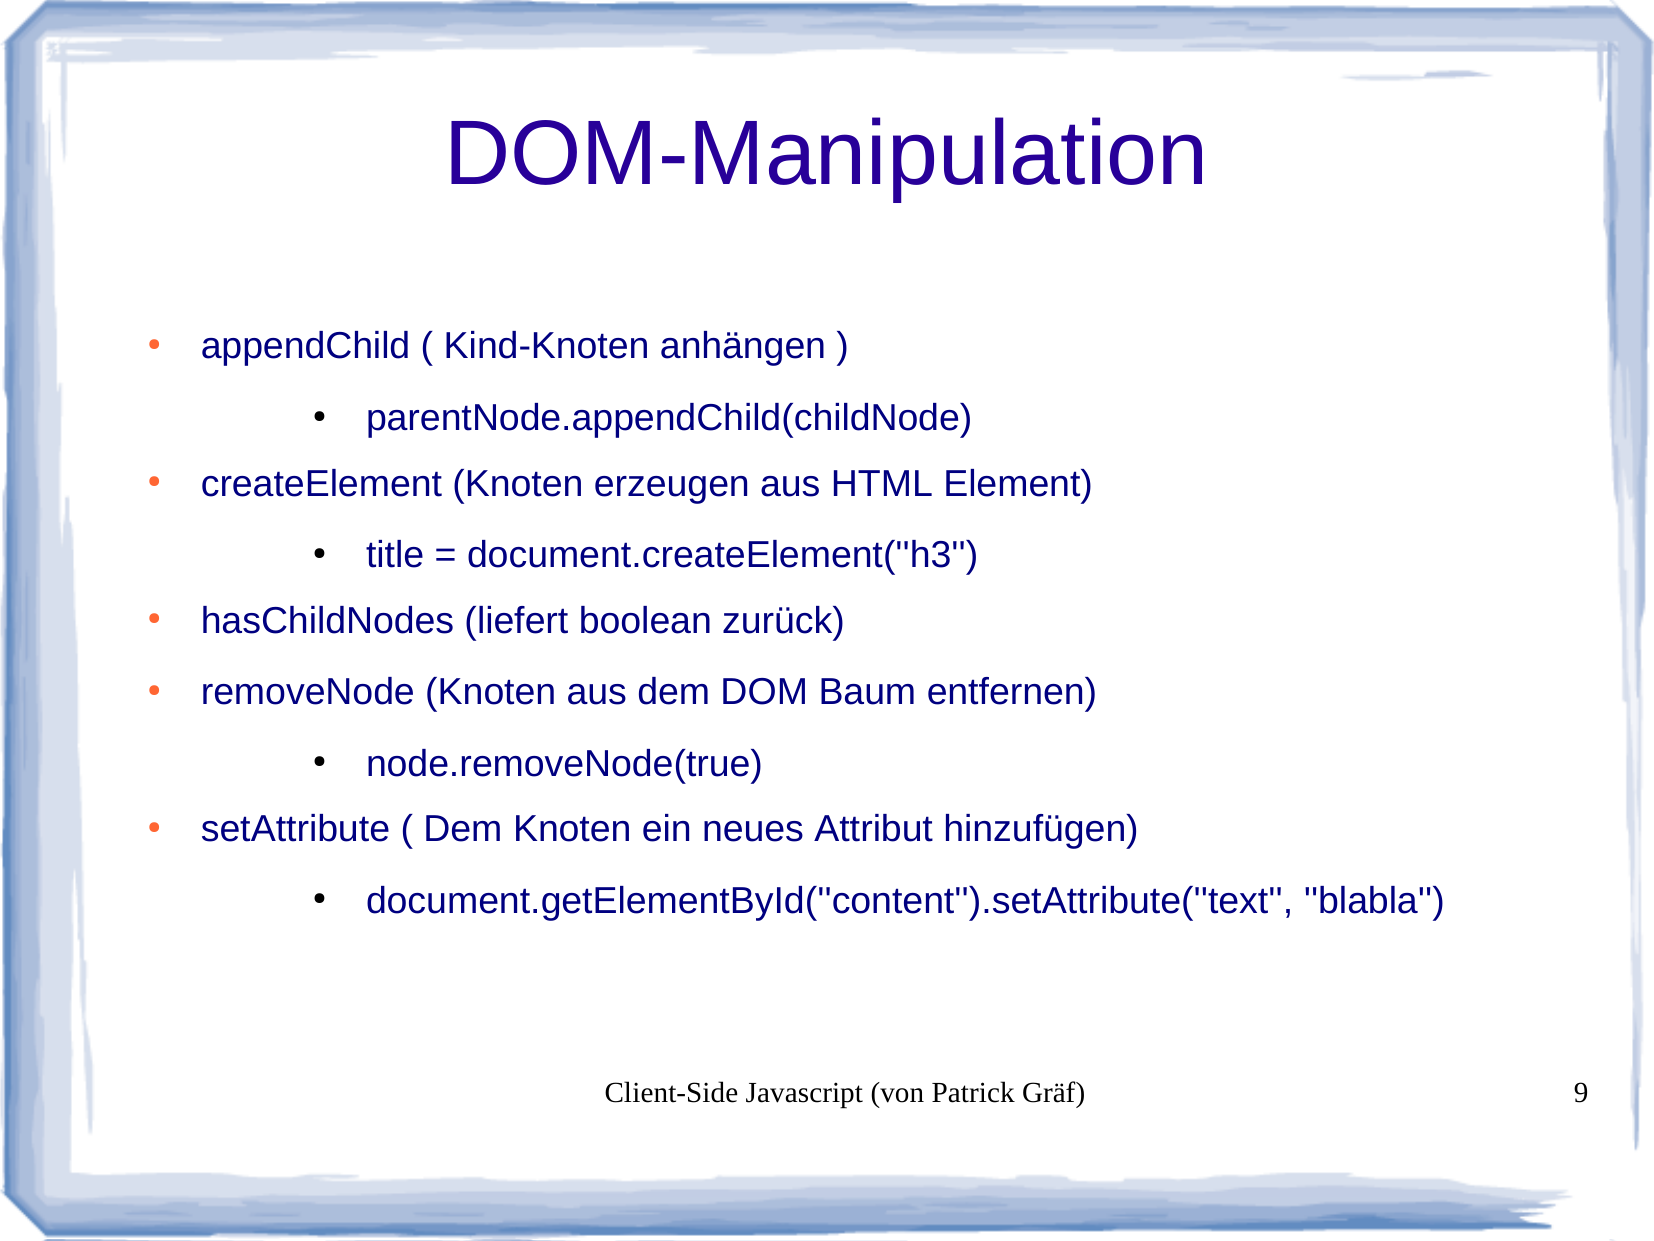

# DOM-Manipulation
appendChild ( Kind-Knoten anhängen )
parentNode.appendChild(childNode)
createElement (Knoten erzeugen aus HTML Element)
title = document.createElement(''h3'')
hasChildNodes (liefert boolean zurück)
removeNode (Knoten aus dem DOM Baum entfernen)
node.removeNode(true)
setAttribute ( Dem Knoten ein neues Attribut hinzufügen)
document.getElementById(''content'').setAttribute(''text'', ''blabla'')
Client-Side Javascript (von Patrick Gräf)
9